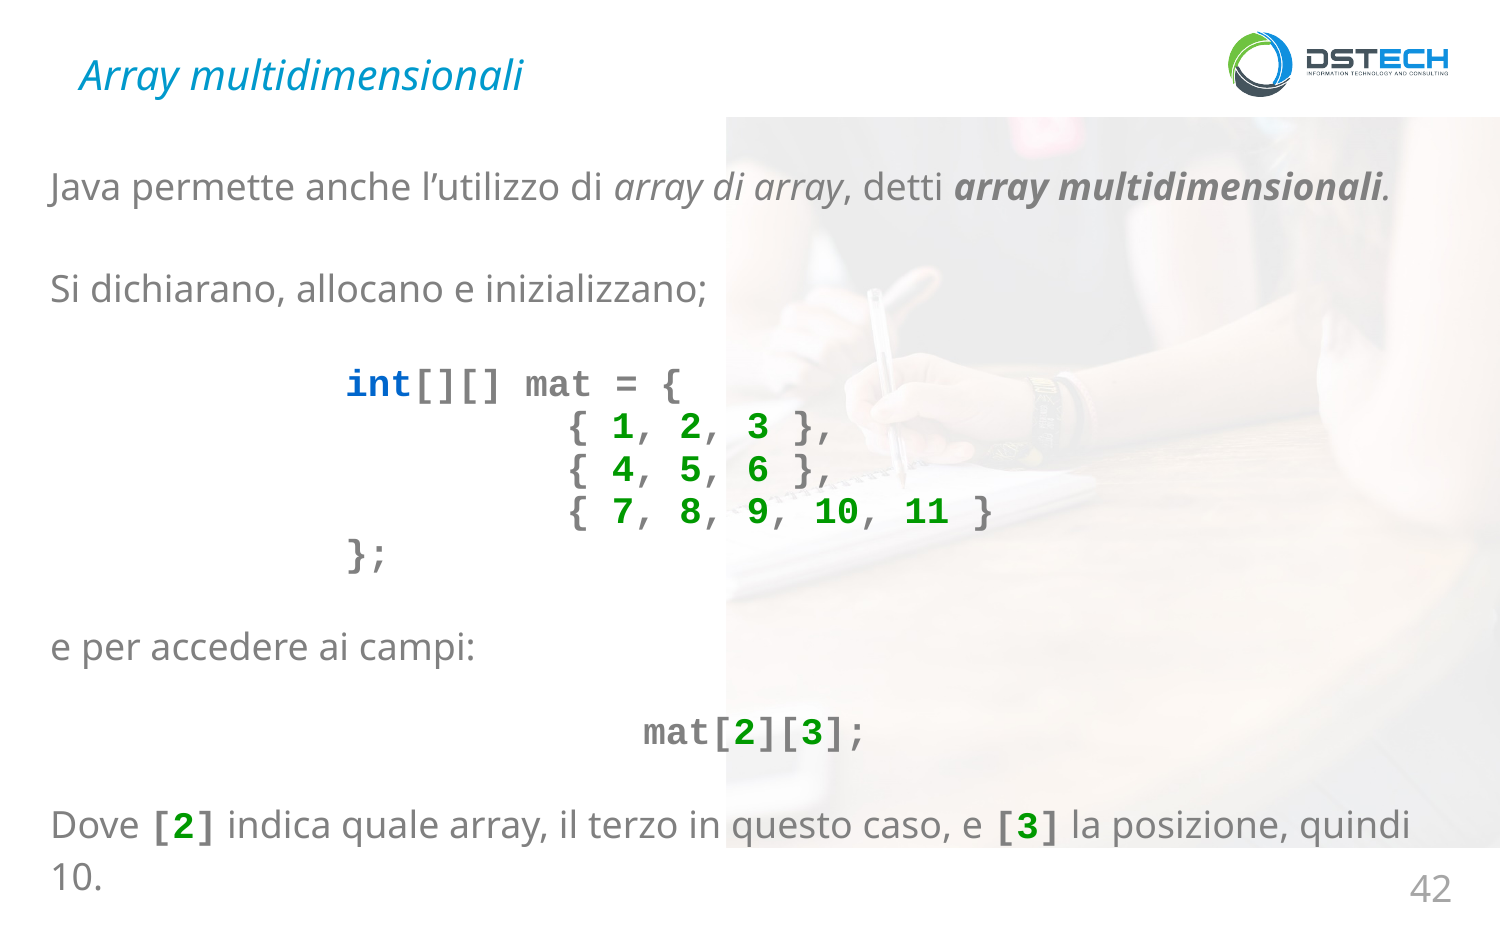

Array multidimensionali
Java permette anche l’utilizzo di array di array, detti array multidimensionali.
Si dichiarano, allocano e inizializzano;
				int[][] mat = {
 				{ 1, 2, 3 },
 				{ 4, 5, 6 },
 				{ 7, 8, 9, 10, 11 }
 	};
e per accedere ai campi:
mat[2][3];
Dove [2] indica quale array, il terzo in questo caso, e [3] la posizione, quindi 10.
42